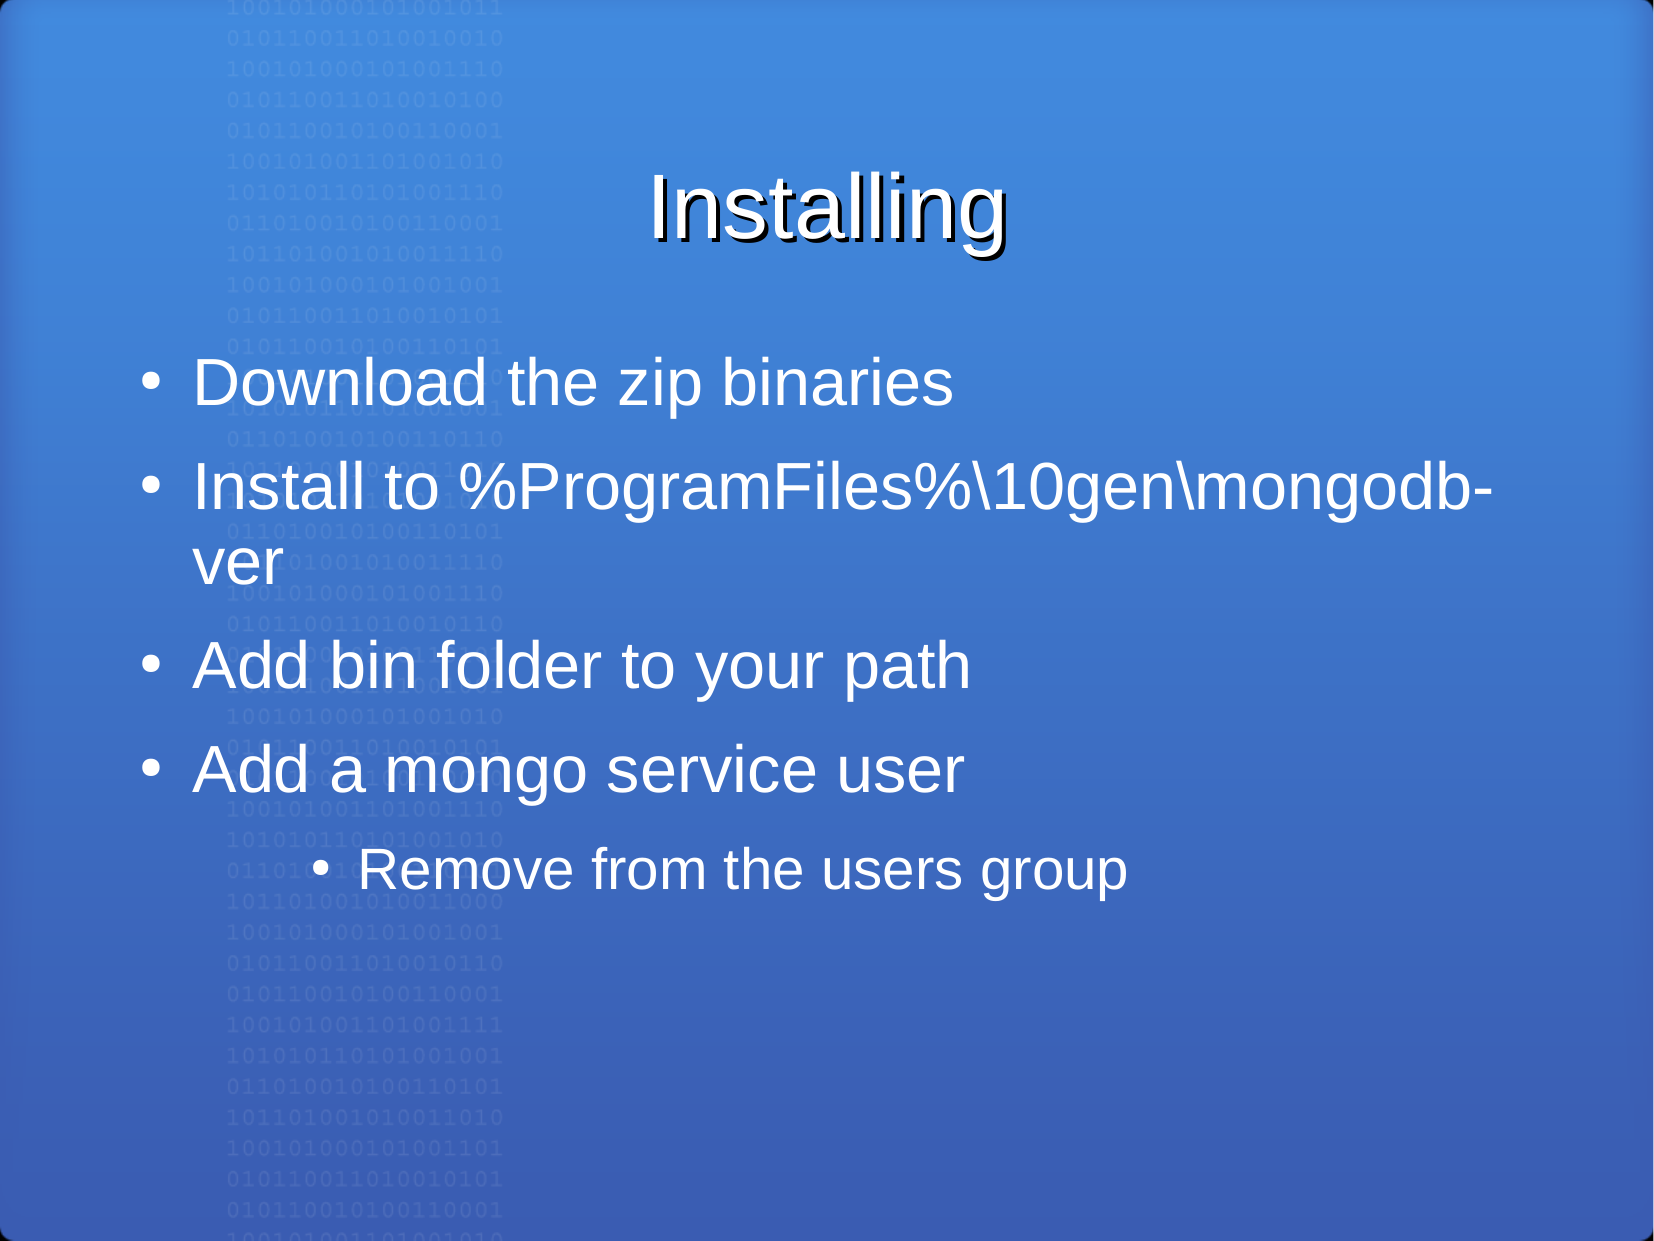

# Installing
Download the zip binaries
Install to %ProgramFiles%\10gen\mongodb-ver
Add bin folder to your path
Add a mongo service user
Remove from the users group